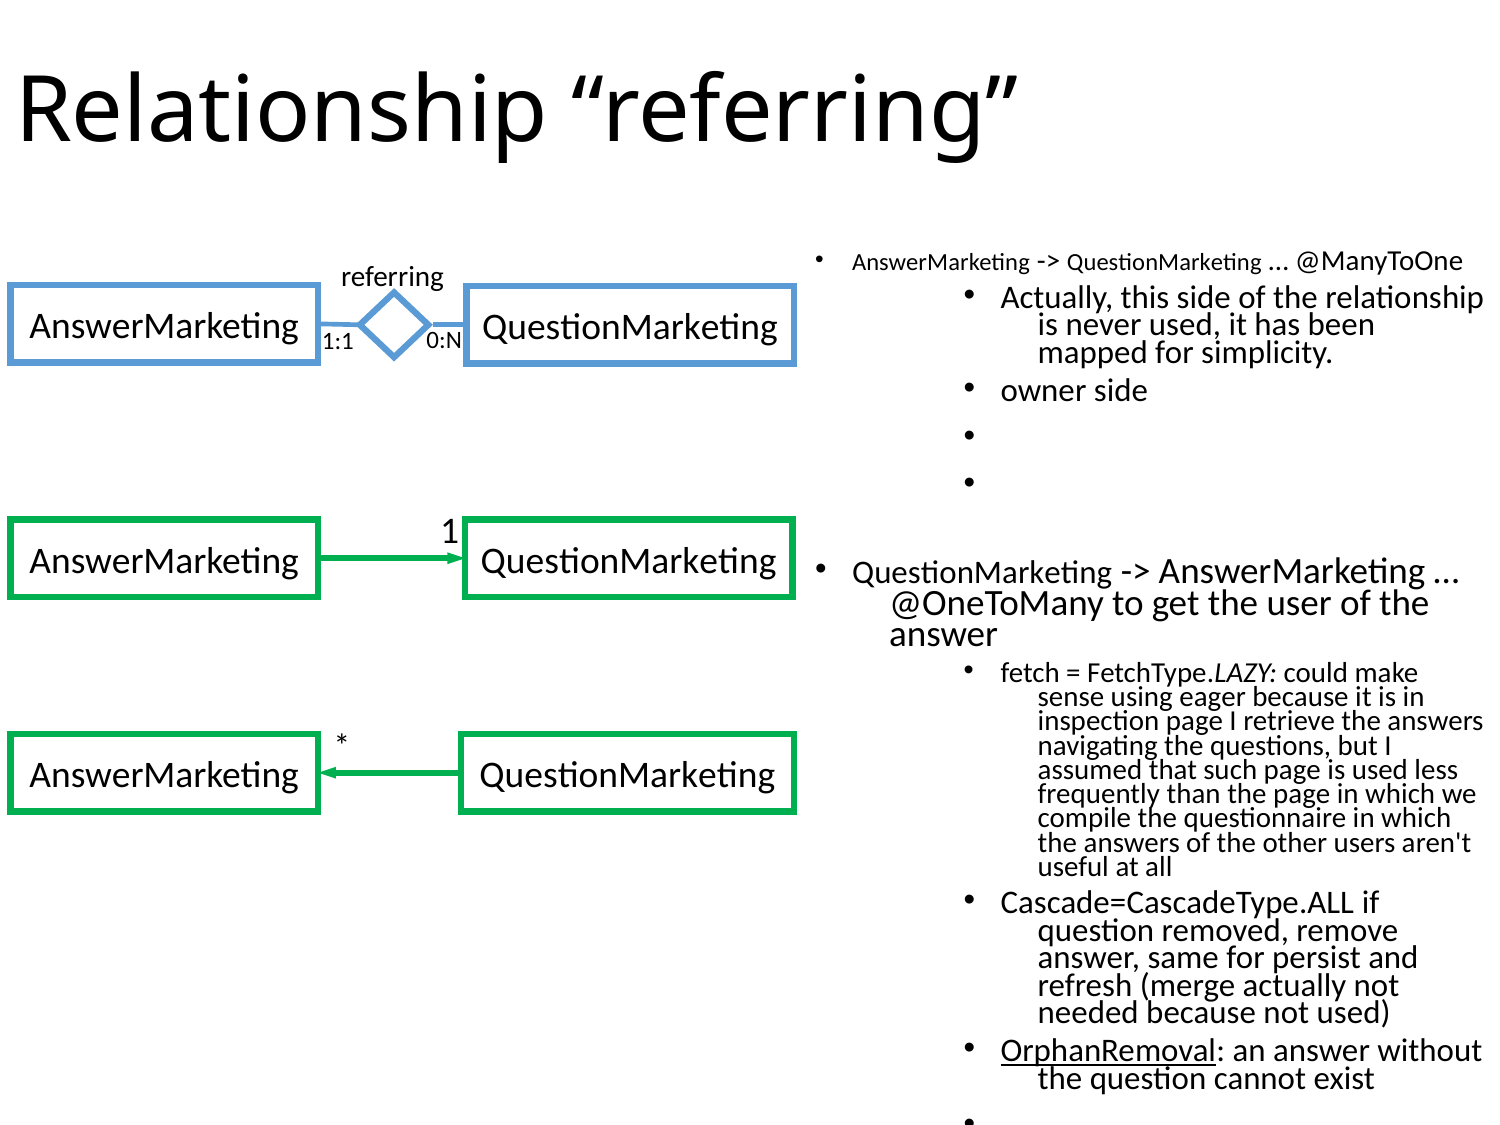

# Relationship “referring”
AnswerMarketing -> QuestionMarketing … @ManyToOne
Actually, this side of the relationship is never used, it has been mapped for simplicity.
owner side
QuestionMarketing -> AnswerMarketing … @OneToMany to get the user of the answer
fetch = FetchType.LAZY: could make sense using eager because it is in inspection page I retrieve the answers navigating the questions, but I assumed that such page is used less frequently than the page in which we compile the questionnaire in which the answers of the other users aren't useful at all
Cascade=CascadeType.ALL if question removed, remove answer, same for persist and refresh (merge actually not needed because not used)
OrphanRemoval: an answer without the question cannot exist
referring
AnswerMarketing
QuestionMarketing
0:N
1:1
1
AnswerMarketing
QuestionMarketing
*
AnswerMarketing
QuestionMarketing